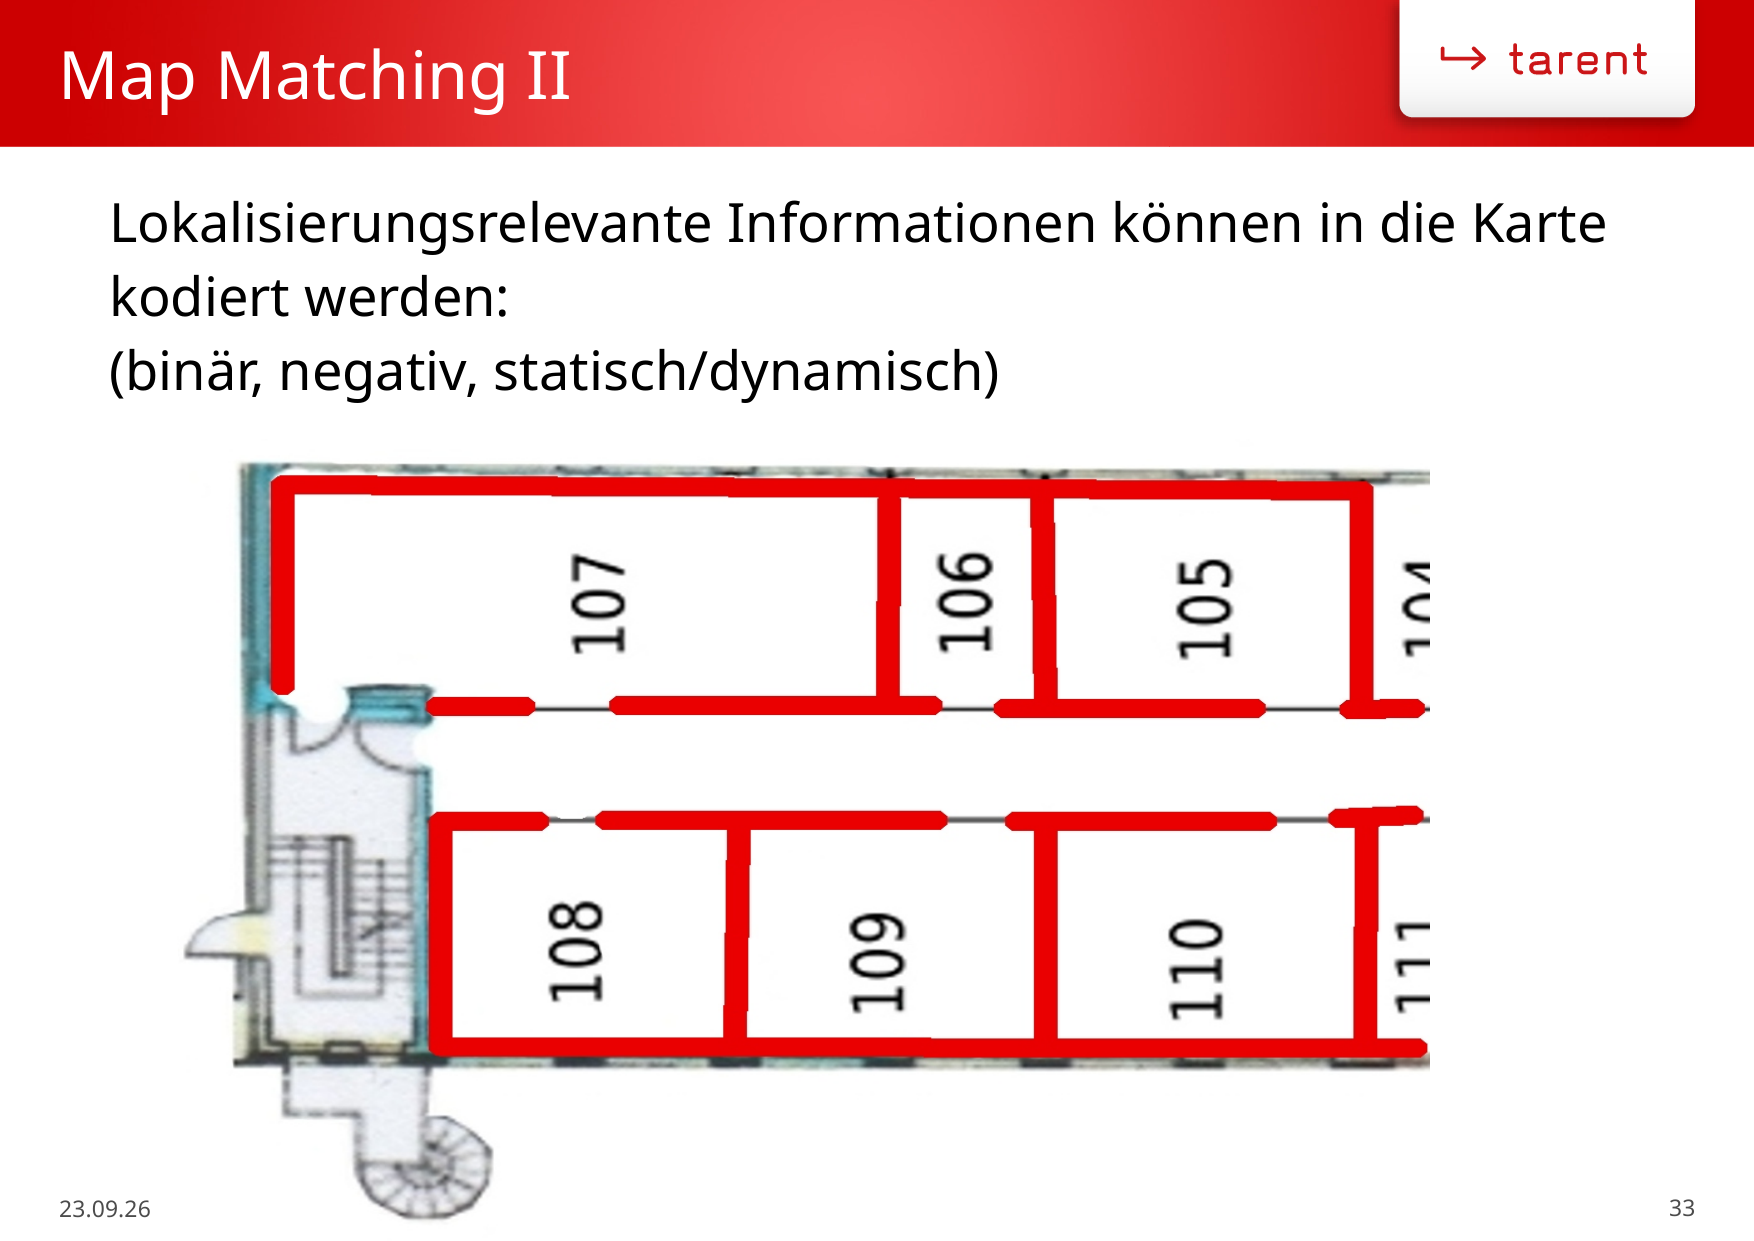

# Map Matching II
Lokalisierungsrelevante Informationen können in die Karte kodiert werden:
(binär, negativ, statisch/dynamisch)